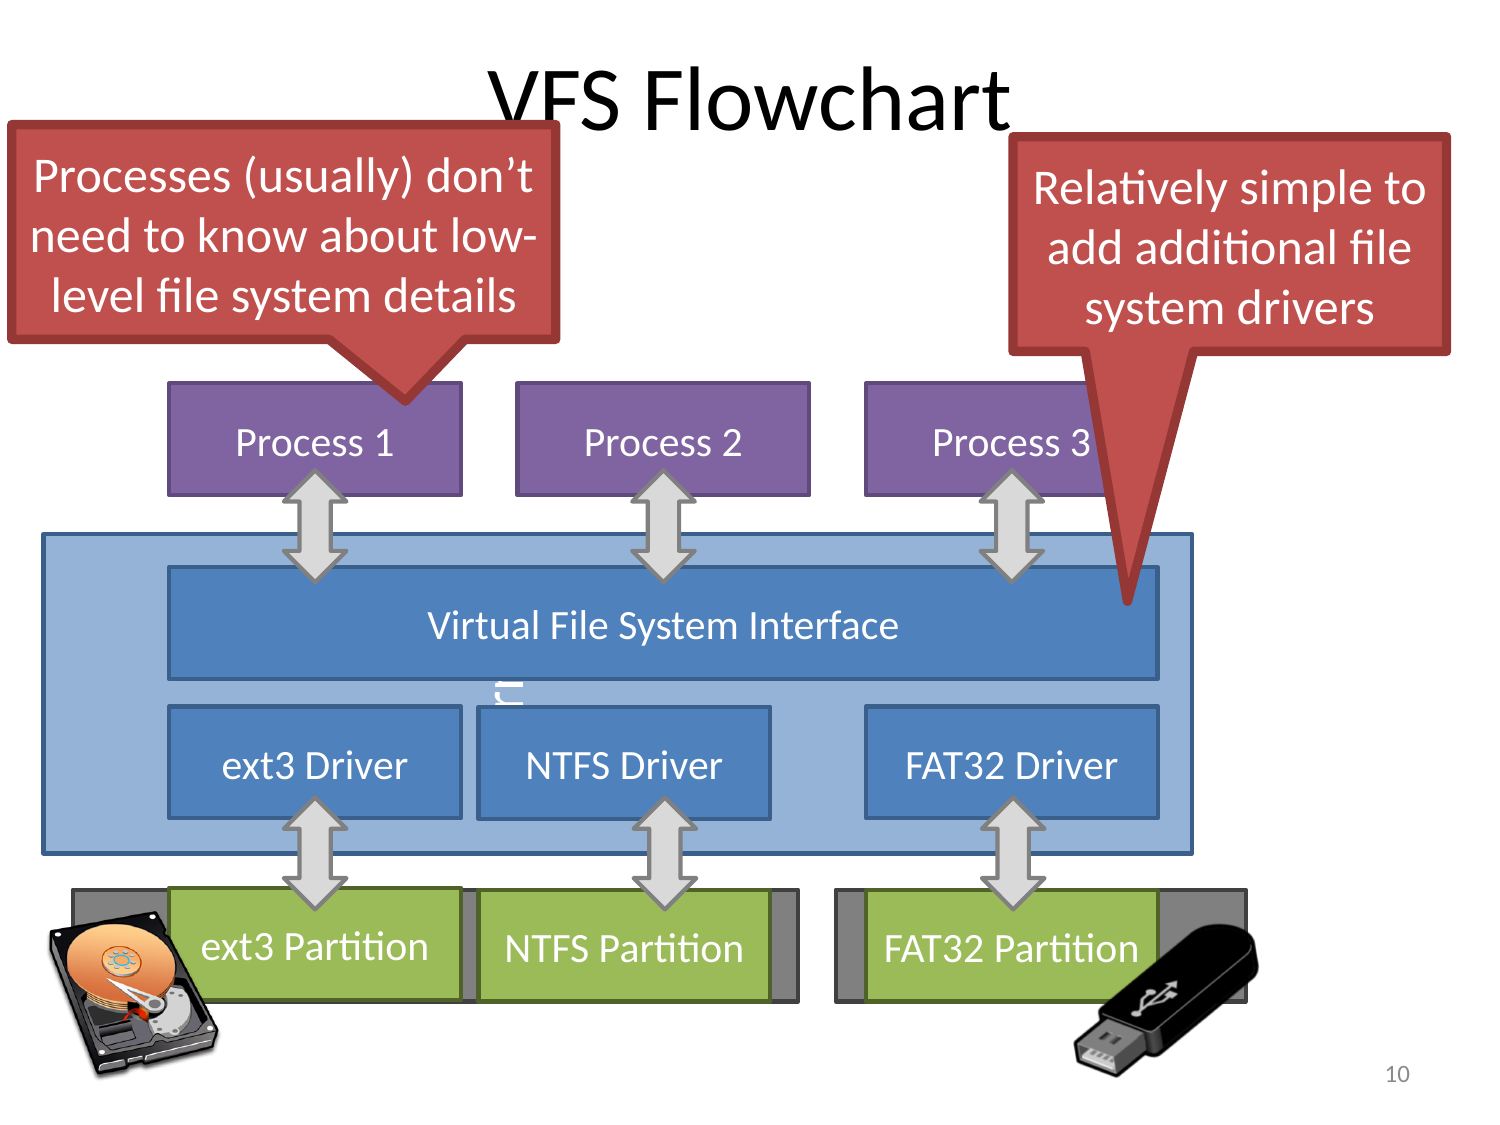

# VFS Flowchart
Processes (usually) don’t need to know about low-level file system details
Relatively simple to add additional file system drivers
Process 1
Process 2
Process 3
Kernel
Virtual File System Interface
ext3 Driver
FAT32 Driver
NTFS Driver
ext3 Partition
NTFS Partition
FAT32 Partition